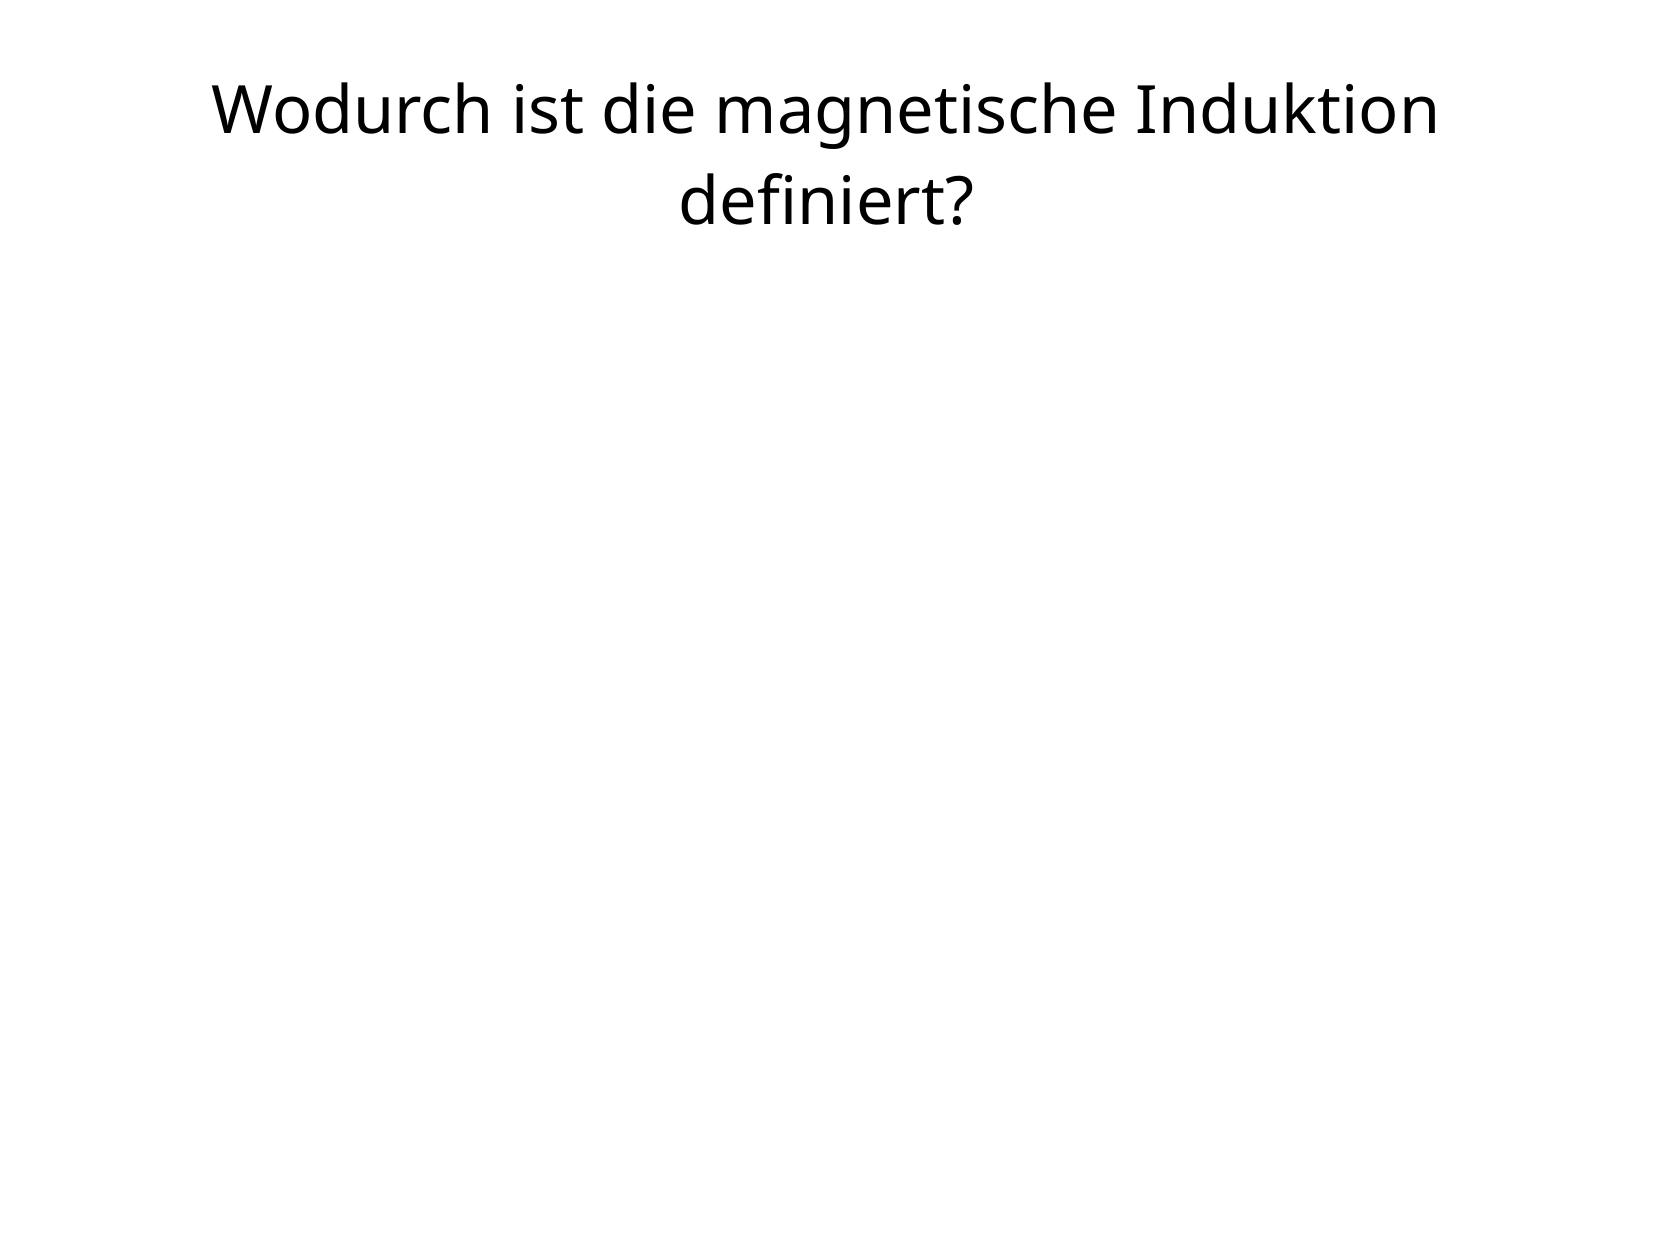

# Wodurch ist die magnetische Induktion definiert?